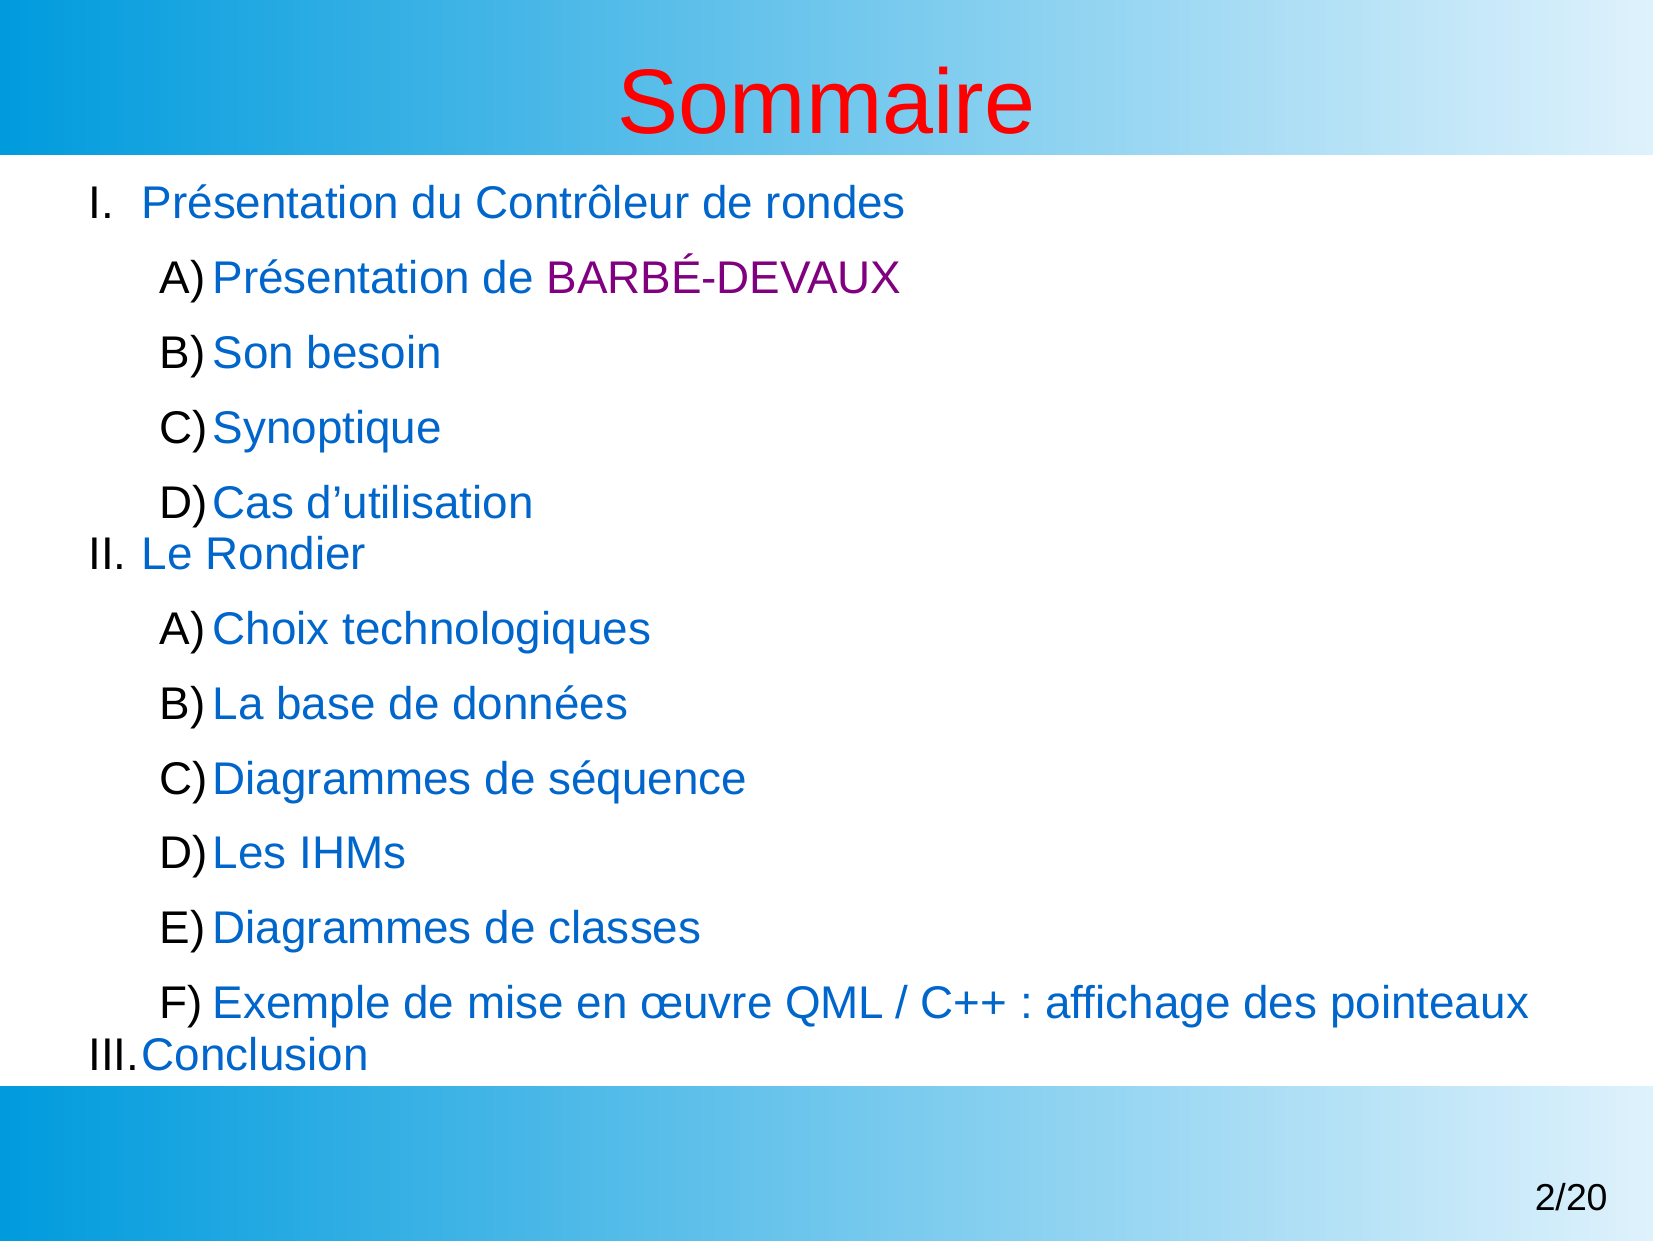

# Sommaire
Présentation du Contrôleur de rondes
Présentation de BARBÉ-DEVAUX
Son besoin
Synoptique
Cas d’utilisation
Le Rondier
Choix technologiques
La base de données
Diagrammes de séquence
Les IHMs
Diagrammes de classes
Exemple de mise en œuvre QML / C++ : affichage des pointeaux
Conclusion